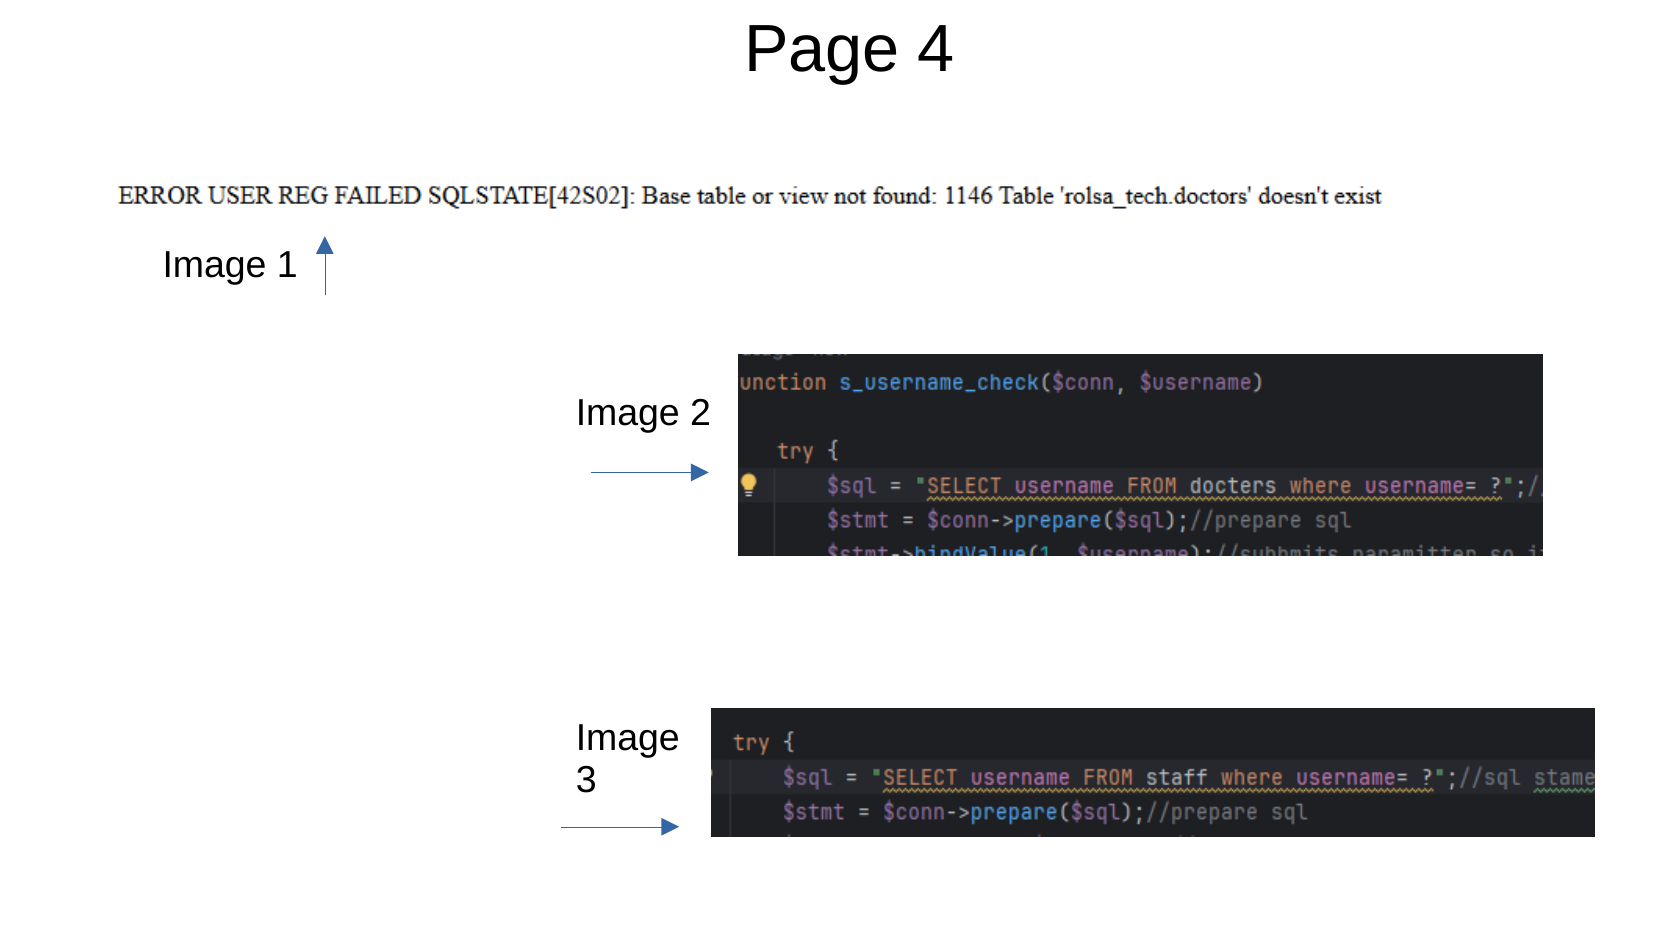

# Page 4
Image 1
Image 2
Image 3